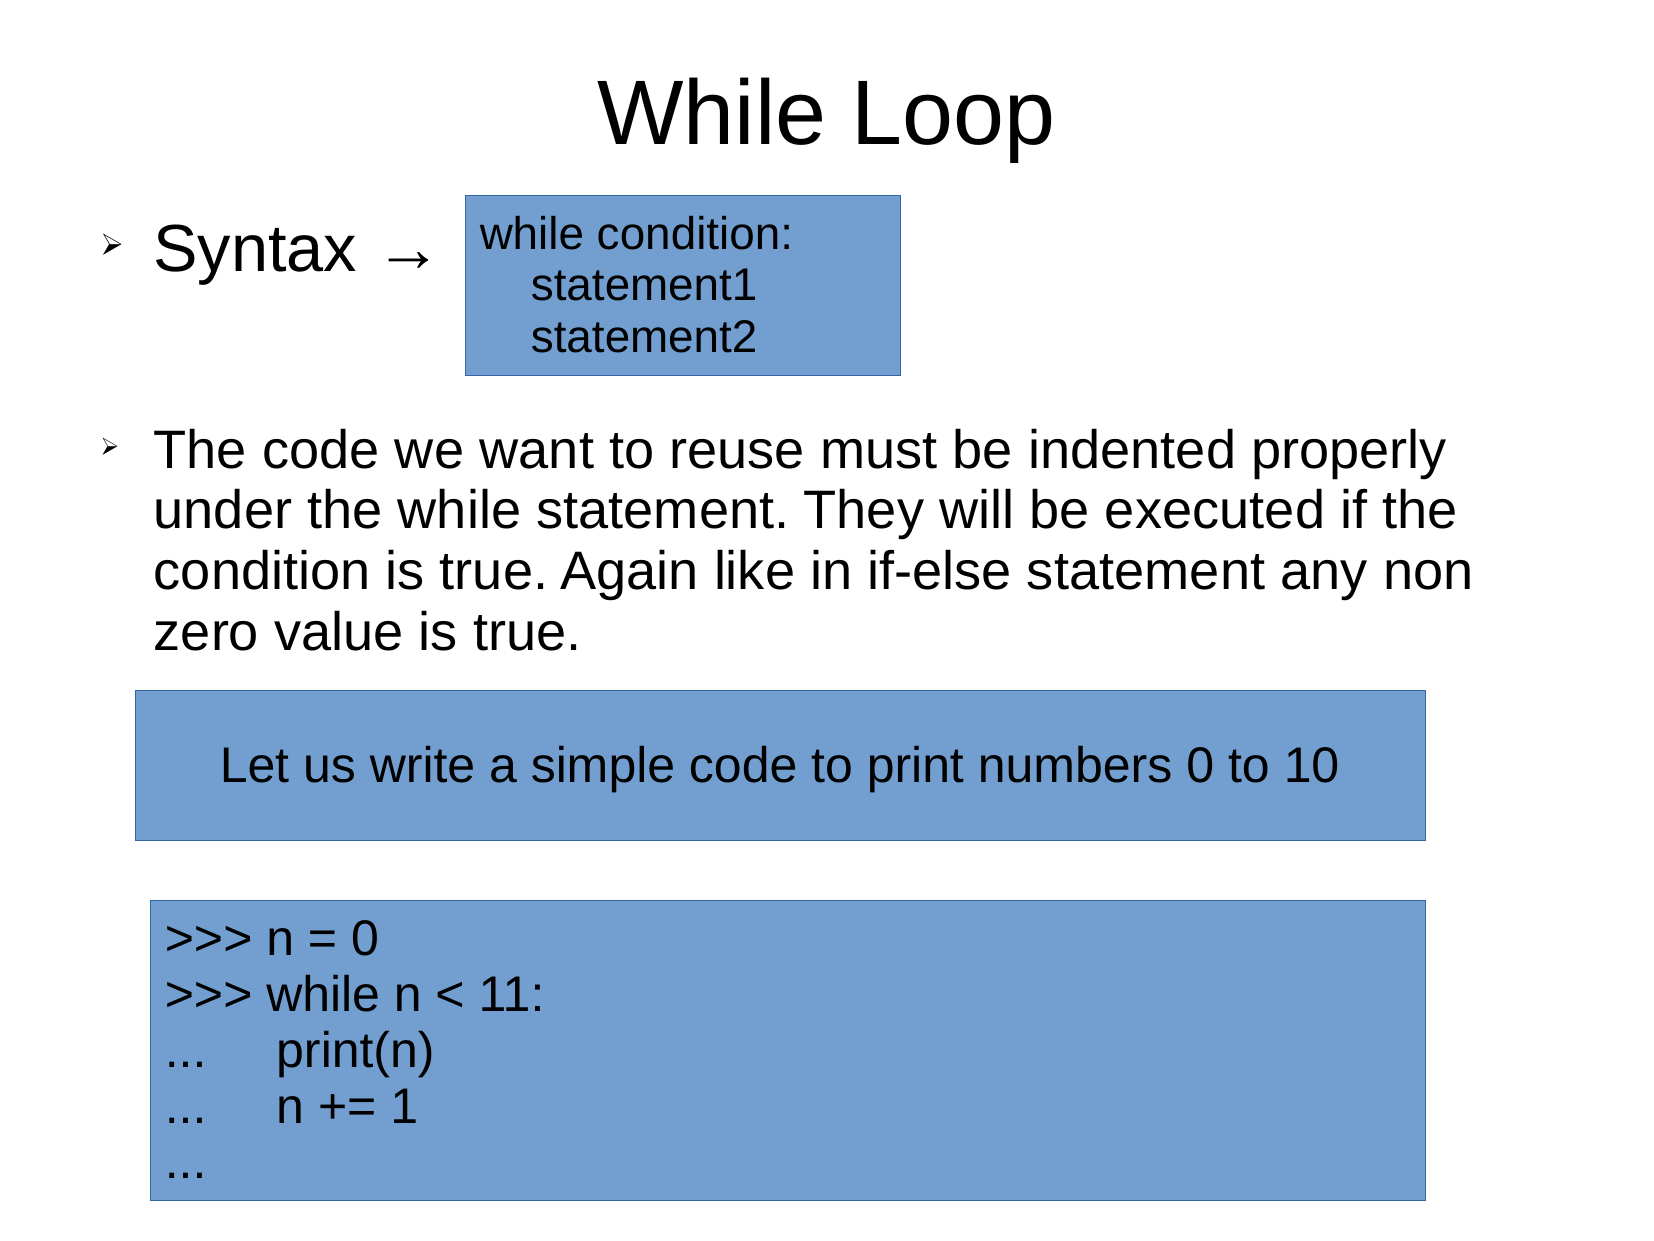

# While Loop
while condition:
 statement1
 statement2
Syntax →
The code we want to reuse must be indented properly under the while statement. They will be executed if the condition is true. Again like in if-else statement any non zero value is true.
Let us write a simple code to print numbers 0 to 10
>>> n = 0
>>> while n < 11:
... print(n)
... n += 1
...